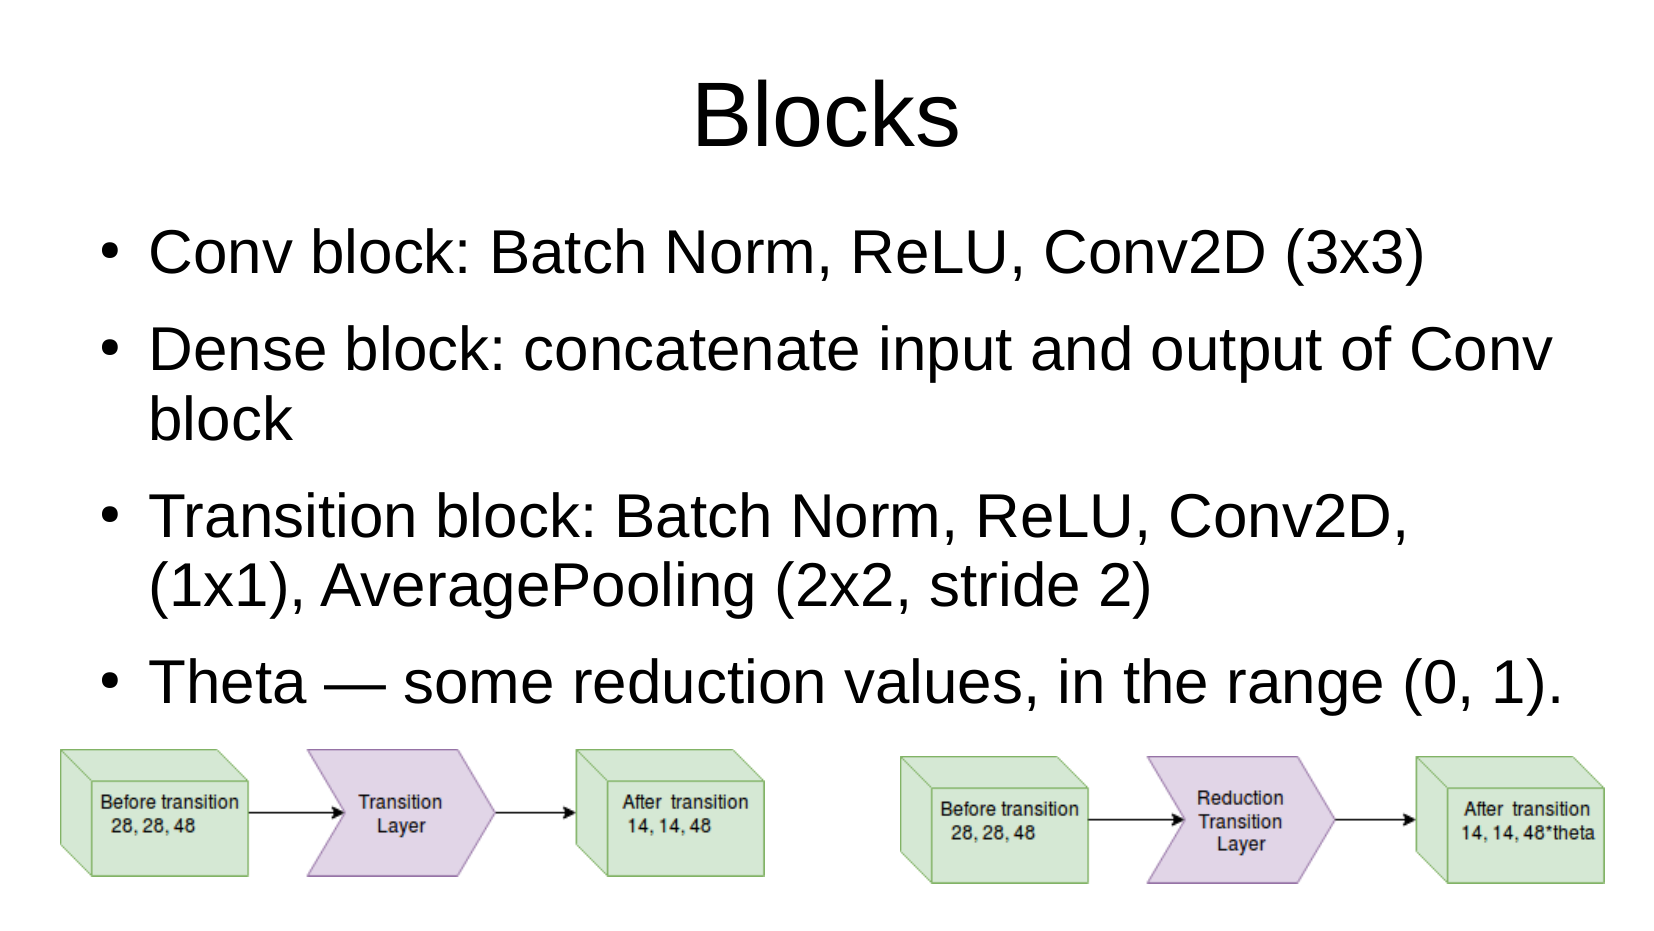

# Blocks
Conv block: Batch Norm, ReLU, Conv2D (3x3)
Dense block: concatenate input and output of Conv block
Transition block: Batch Norm, ReLU, Conv2D, (1x1), AveragePooling (2x2, stride 2)
Theta — some reduction values, in the range (0, 1).